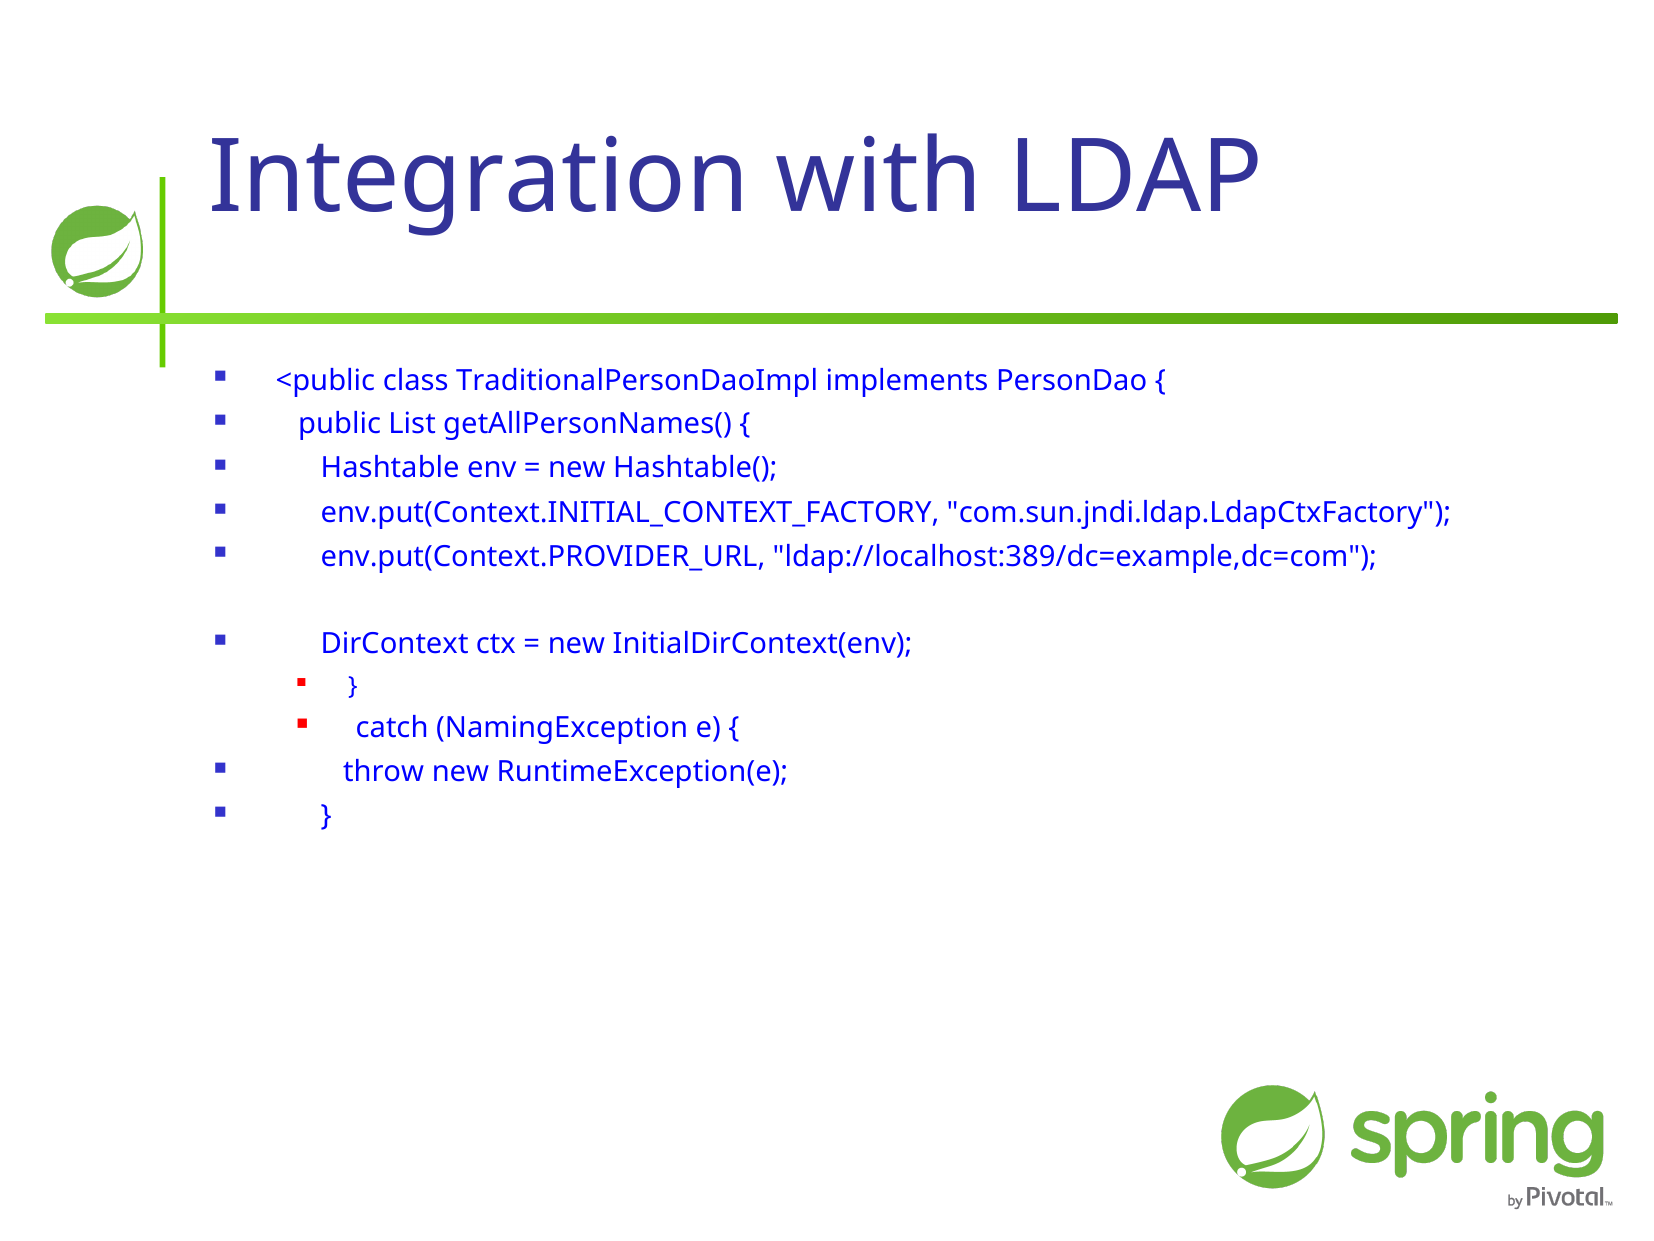

# Integration with LDAP
<public class TraditionalPersonDaoImpl implements PersonDao {
 public List getAllPersonNames() {
 Hashtable env = new Hashtable();
 env.put(Context.INITIAL_CONTEXT_FACTORY, "com.sun.jndi.ldap.LdapCtxFactory");
 env.put(Context.PROVIDER_URL, "ldap://localhost:389/dc=example,dc=com");
 DirContext ctx = new InitialDirContext(env);
}
 catch (NamingException e) {
 throw new RuntimeException(e);
 }